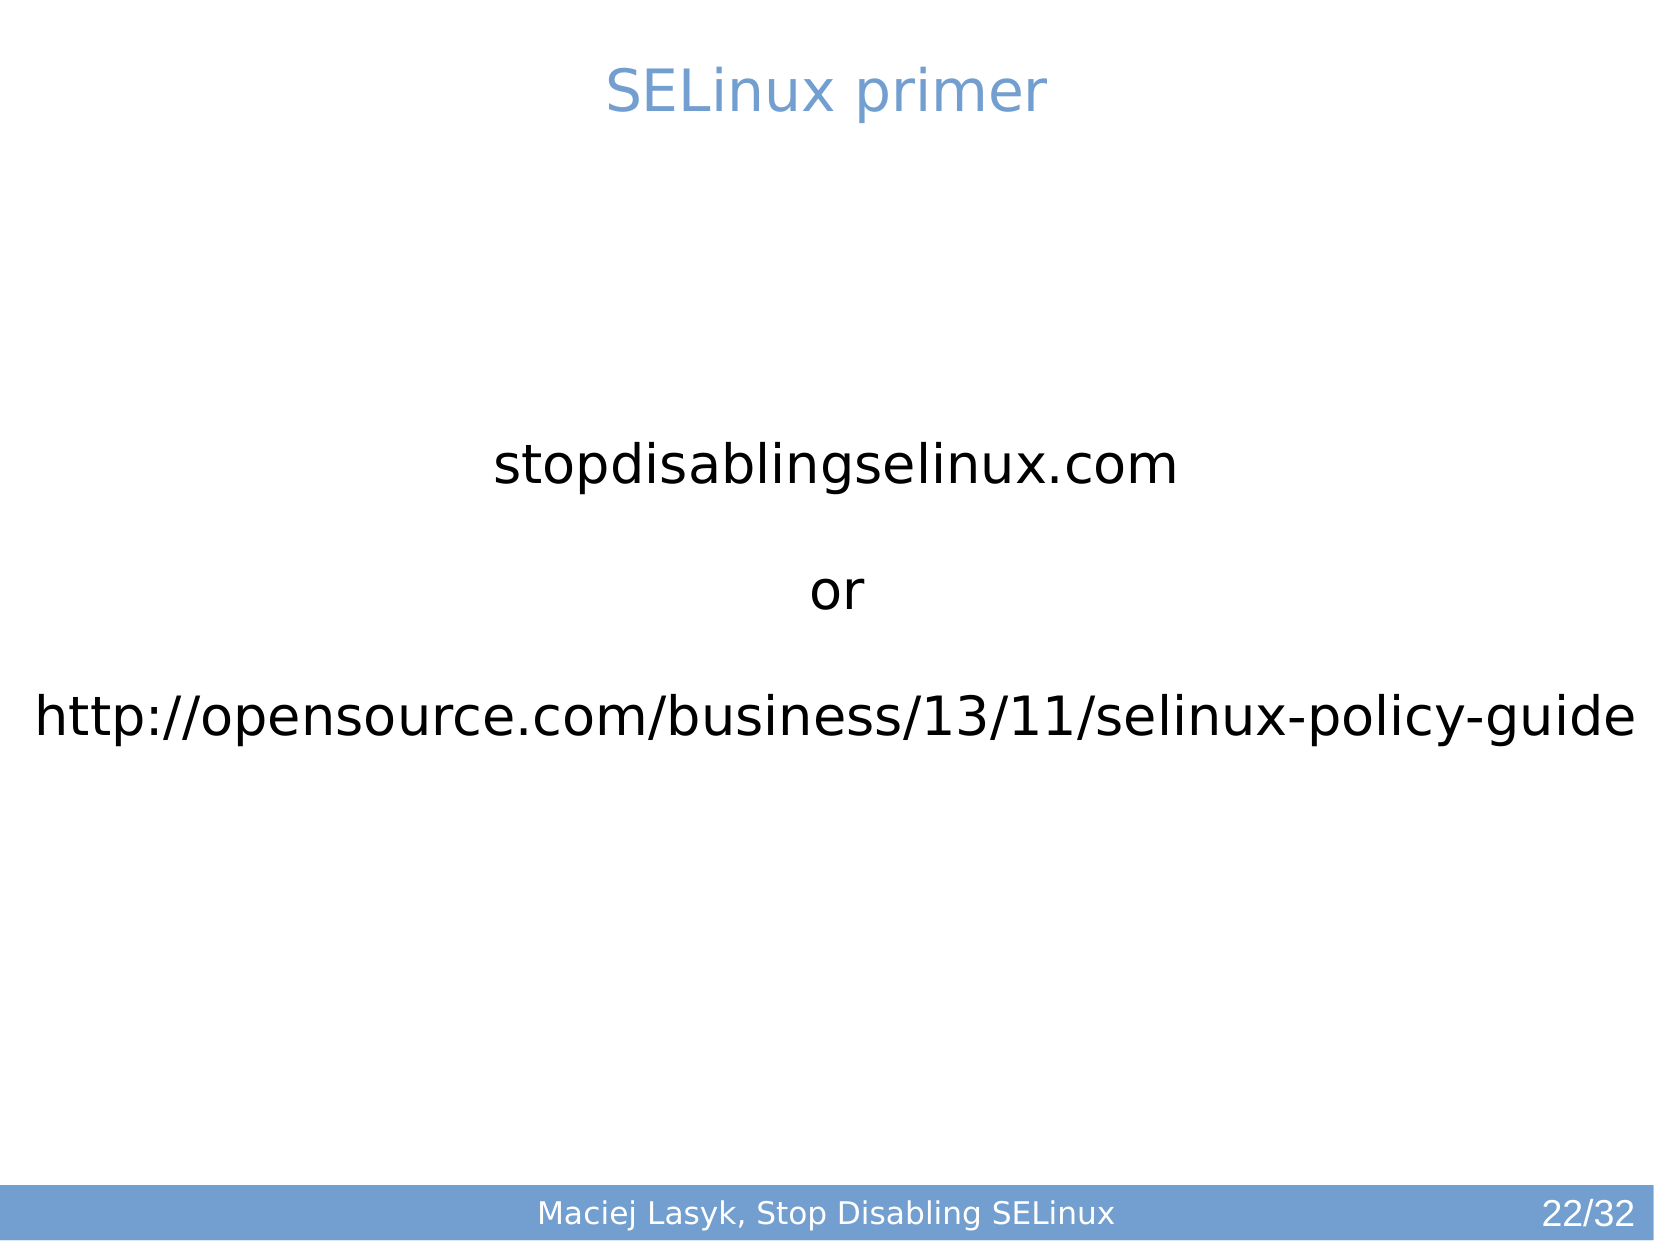

SELinux primer
stopdisablingselinux.com
or
http://opensource.com/business/13/11/selinux-policy-guide
 22/32
Maciej Lasyk, High Availability Explained
Maciej Lasyk, Stop Disabling SELinux